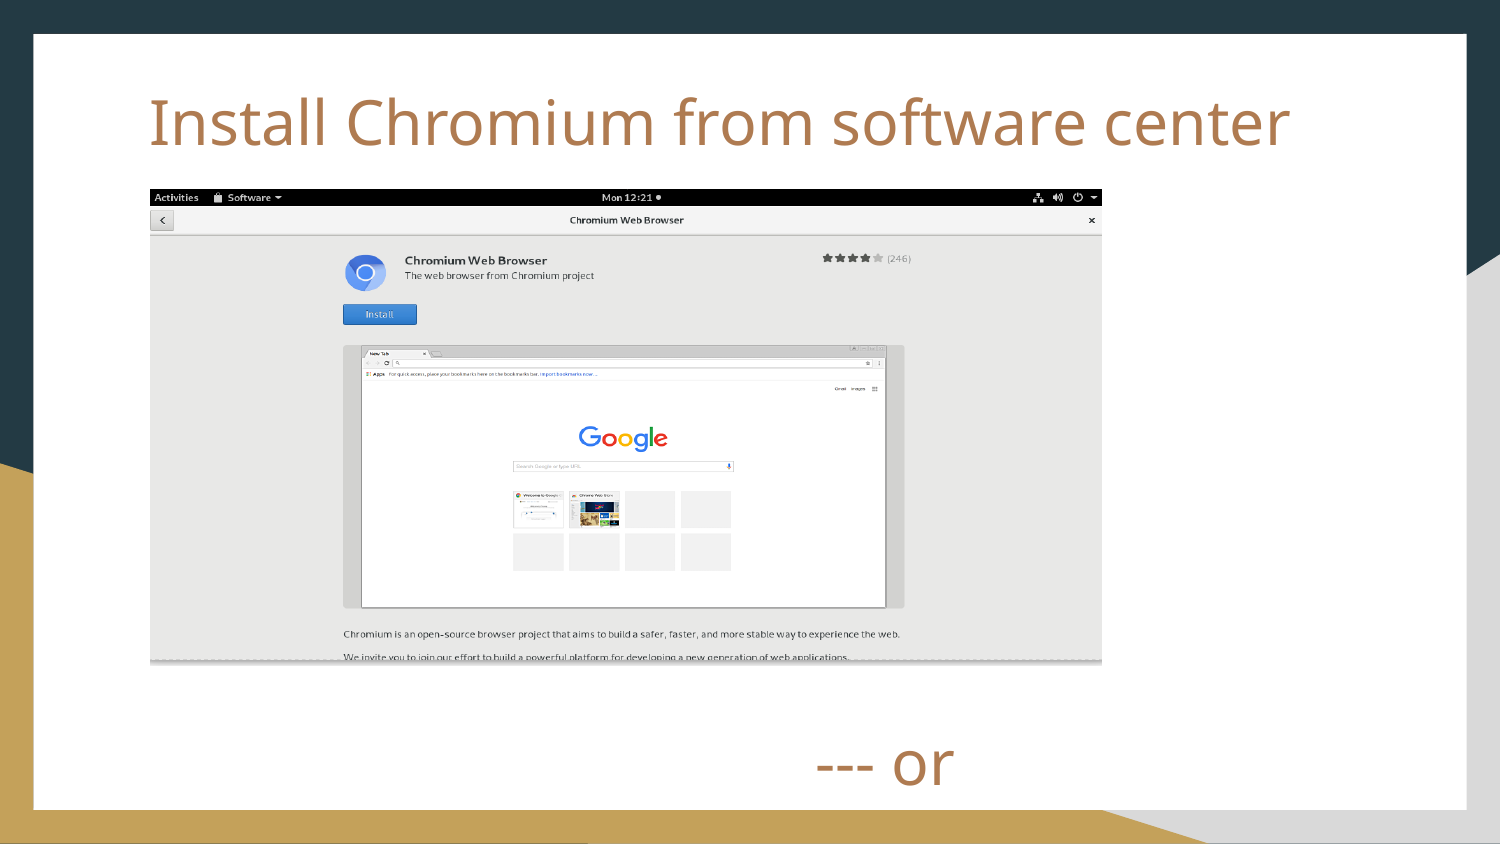

# Install Chromium from software center
--- or